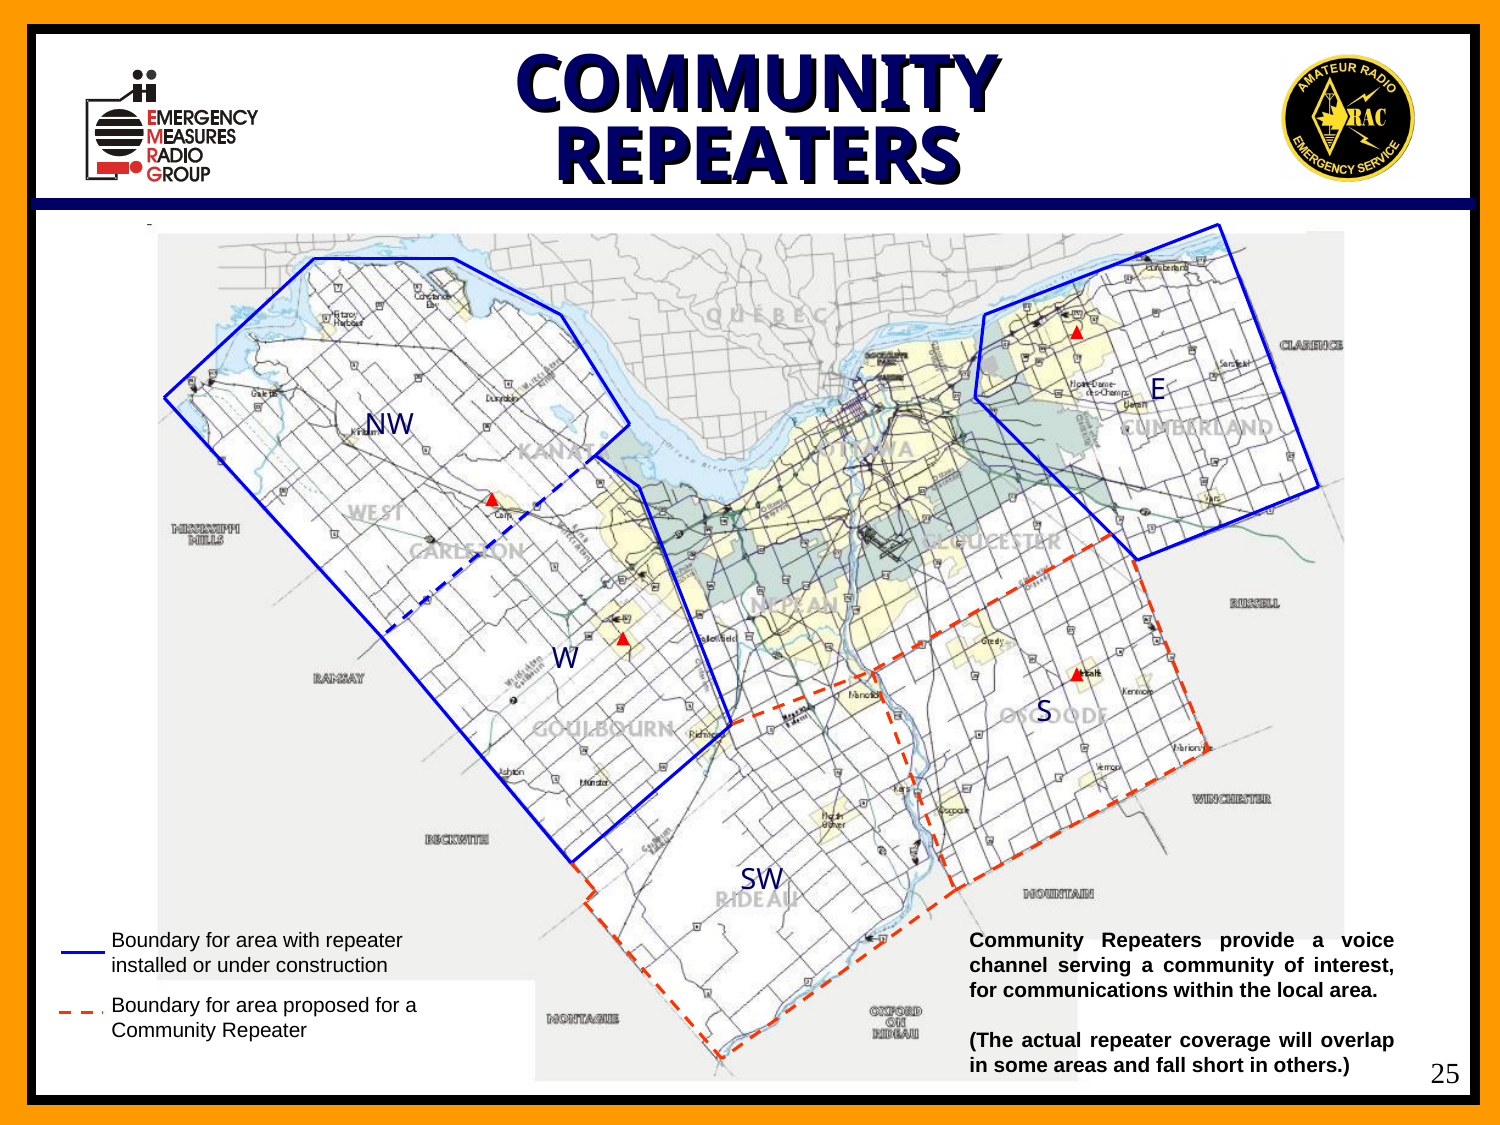

COMMUNITY
REPEATERS
E
NW
W
S
SW
Boundary for area with repeater installed or under construction
Community Repeaters provide a voice channel serving a community of interest, for communications within the local area.
(The actual repeater coverage will overlap in some areas and fall short in others.)
Boundary for area proposed for a Community Repeater
25